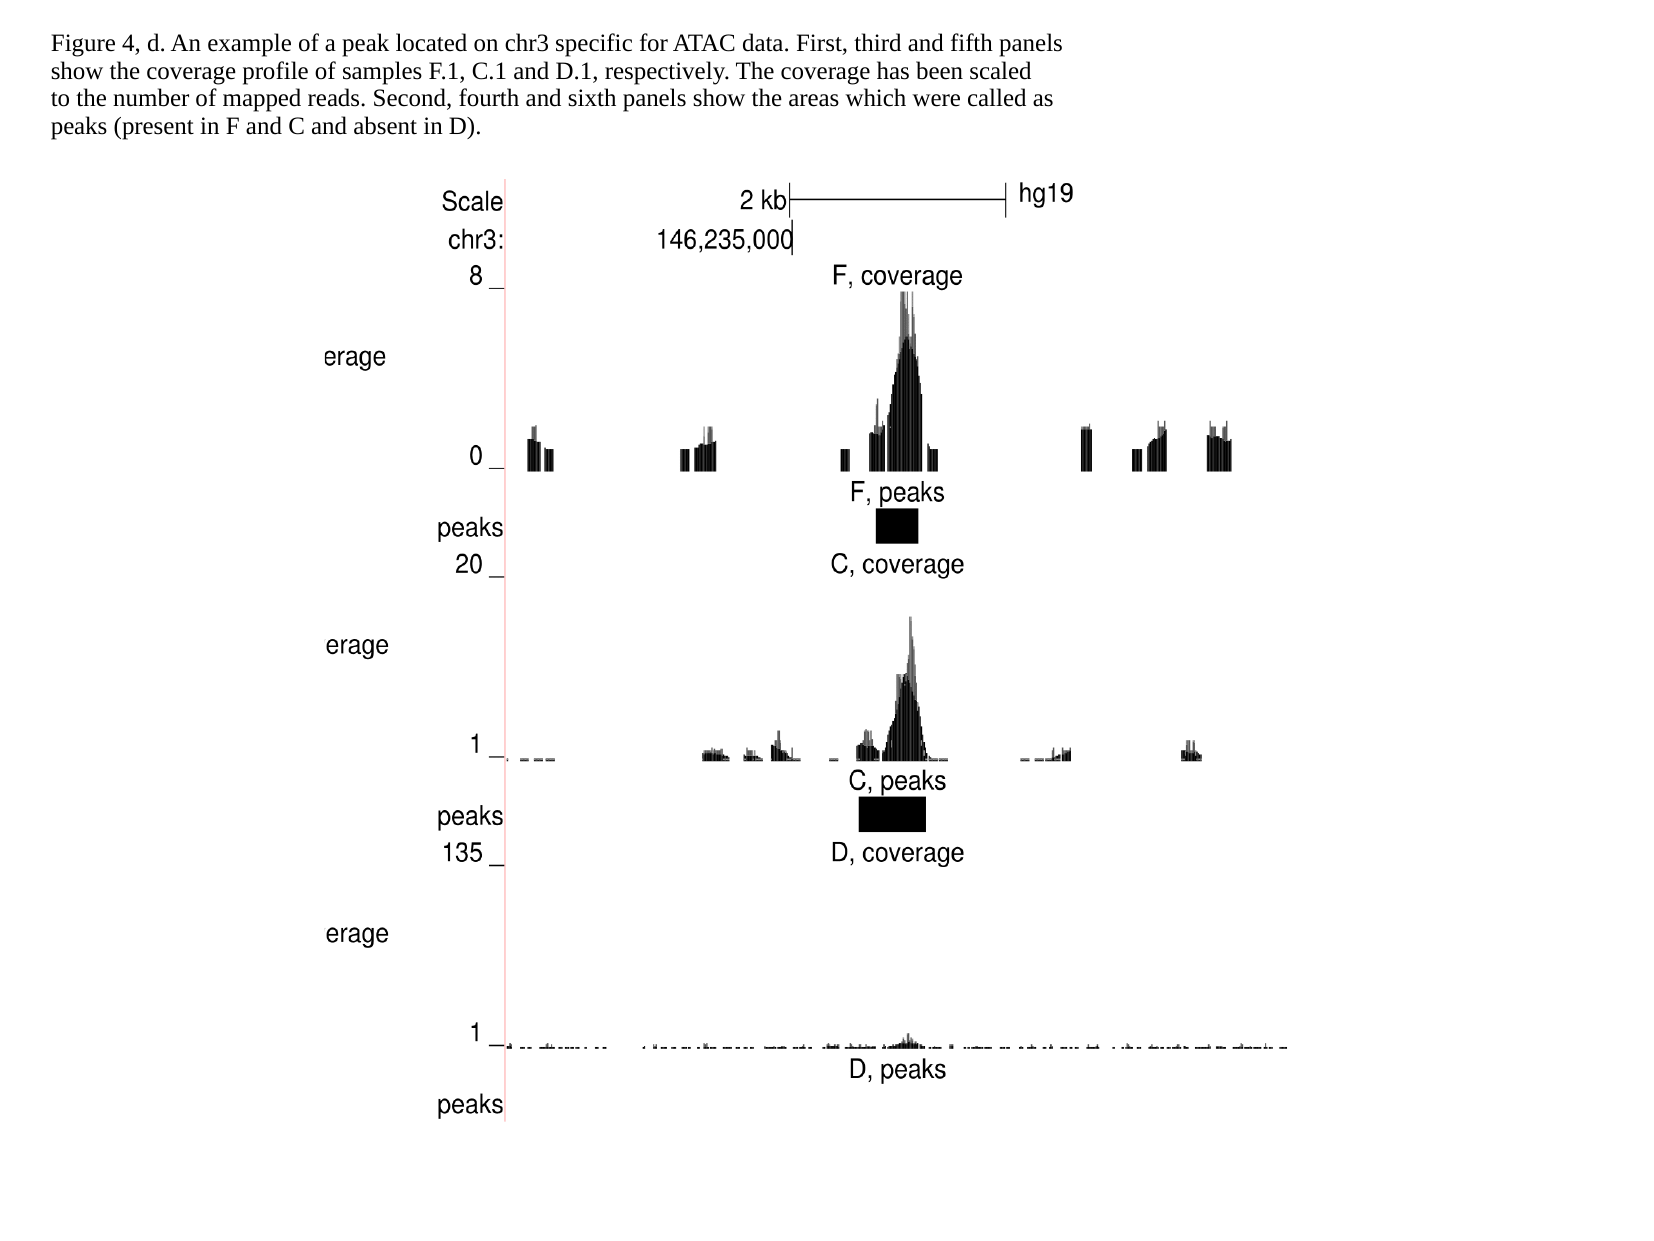

Figure 4, d. An example of a peak located on chr3 specific for ATAC data. First, third and fifth panels
show the coverage profile of samples F.1, C.1 and D.1, respectively. The coverage has been scaled
to the number of mapped reads. Second, fourth and sixth panels show the areas which were called as
peaks (present in F and C and absent in D).